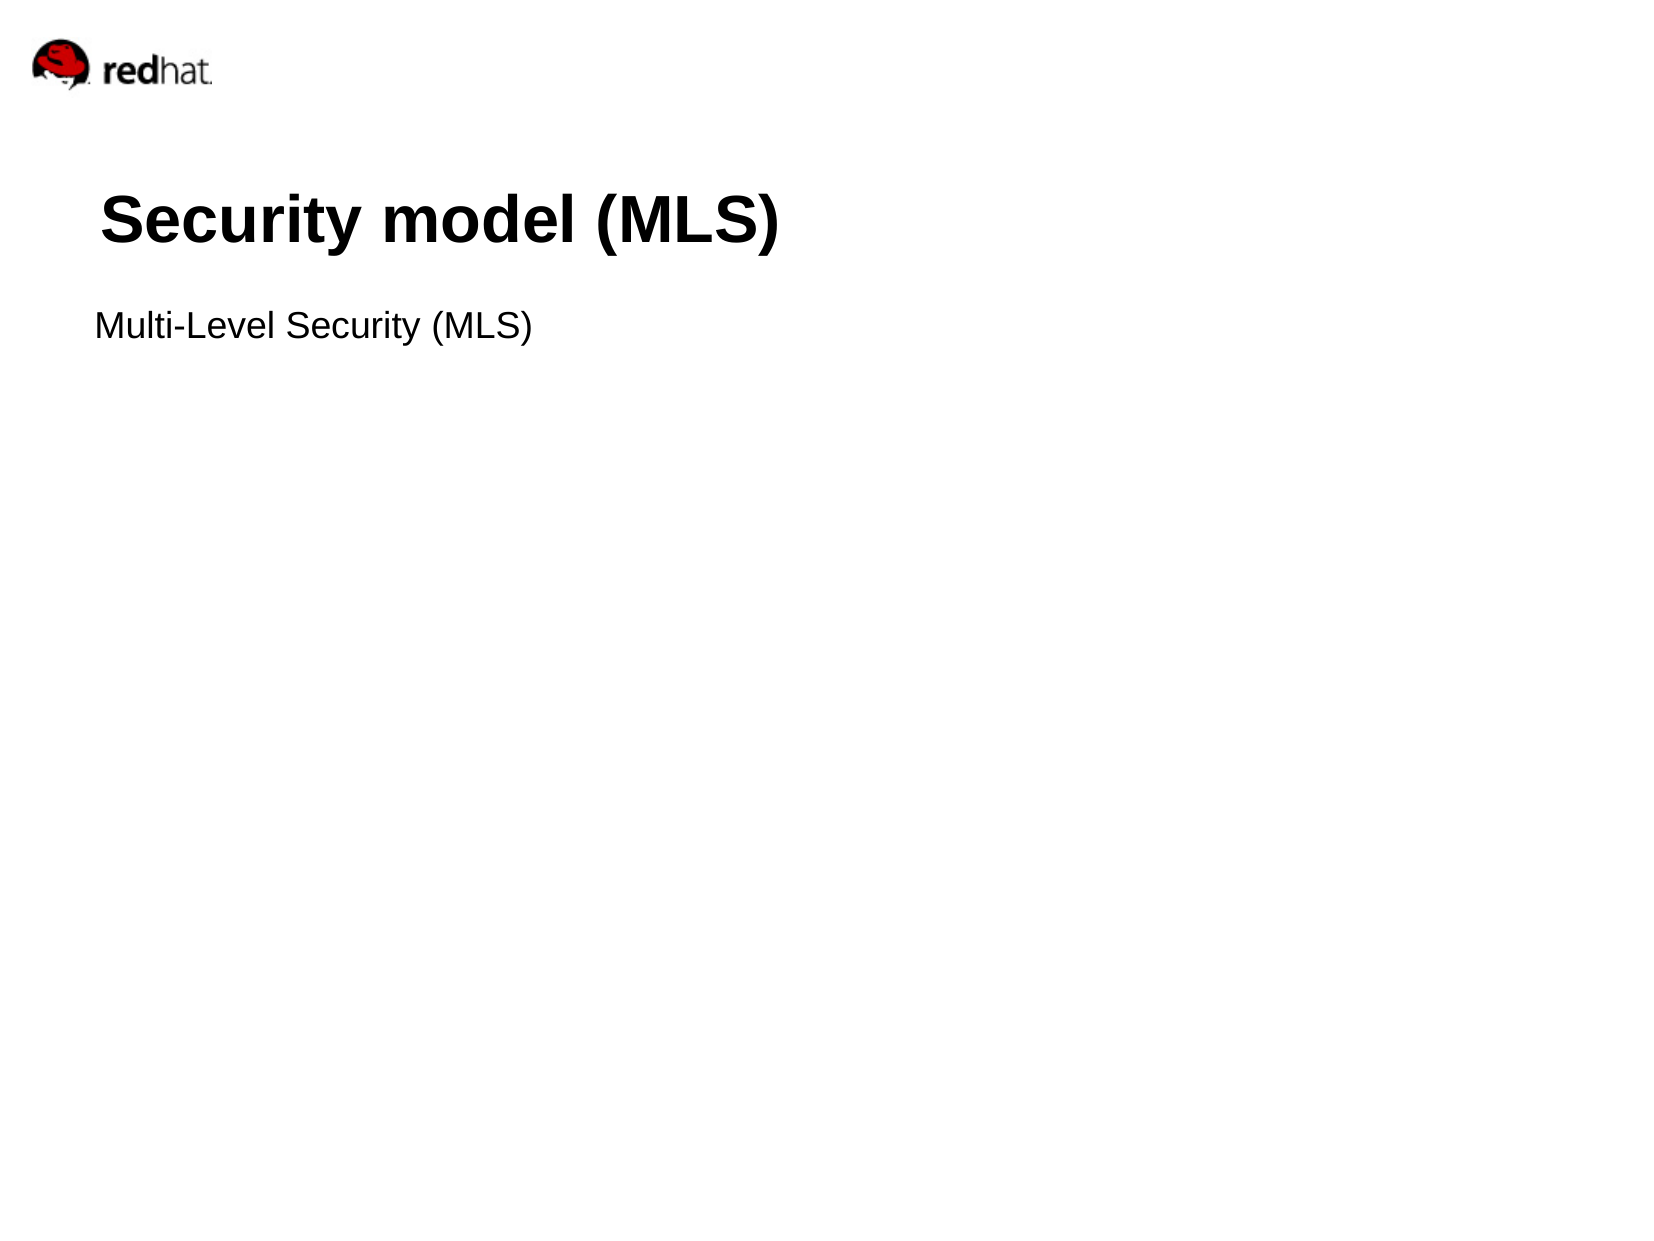

# Security model (MLS)
Multi-Level Security (MLS)